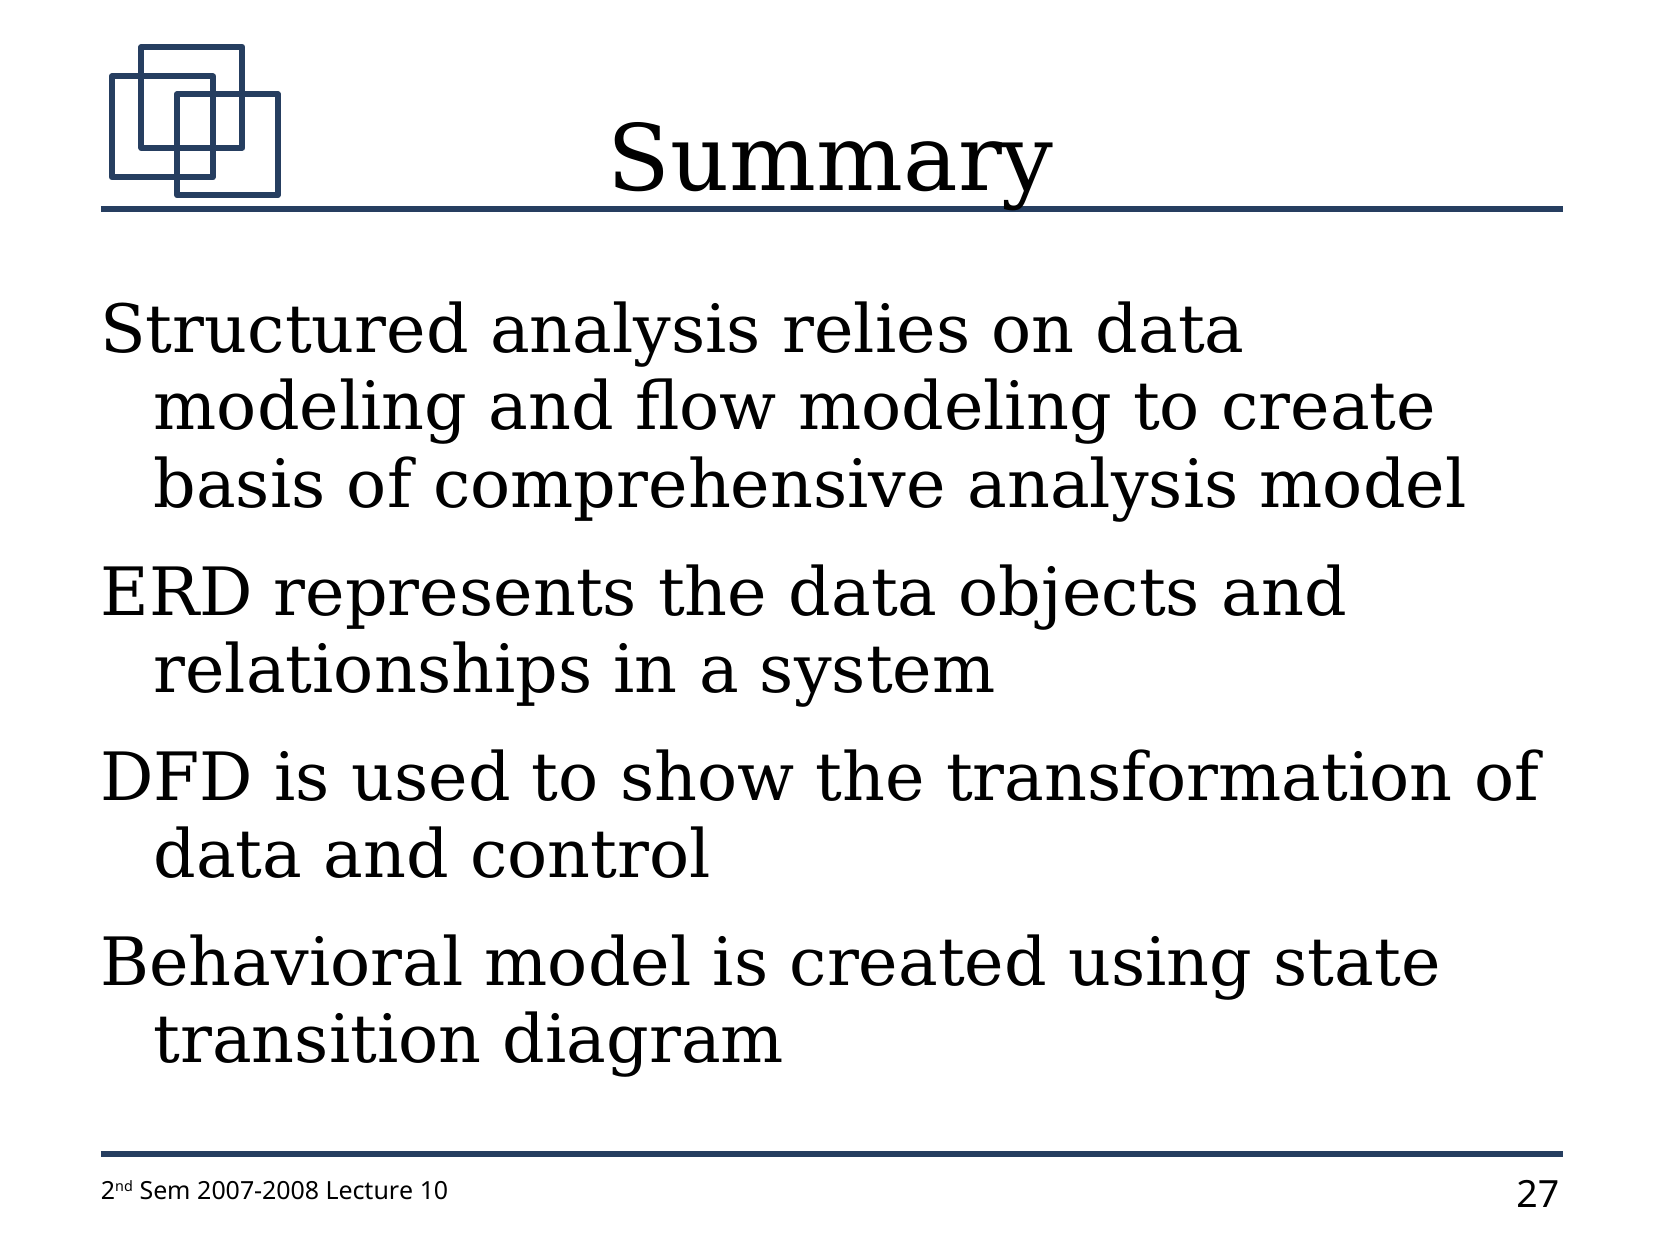

# Summary
Structured analysis relies on data modeling and flow modeling to create basis of comprehensive analysis model
ERD represents the data objects and relationships in a system
DFD is used to show the transformation of data and control
Behavioral model is created using state transition diagram